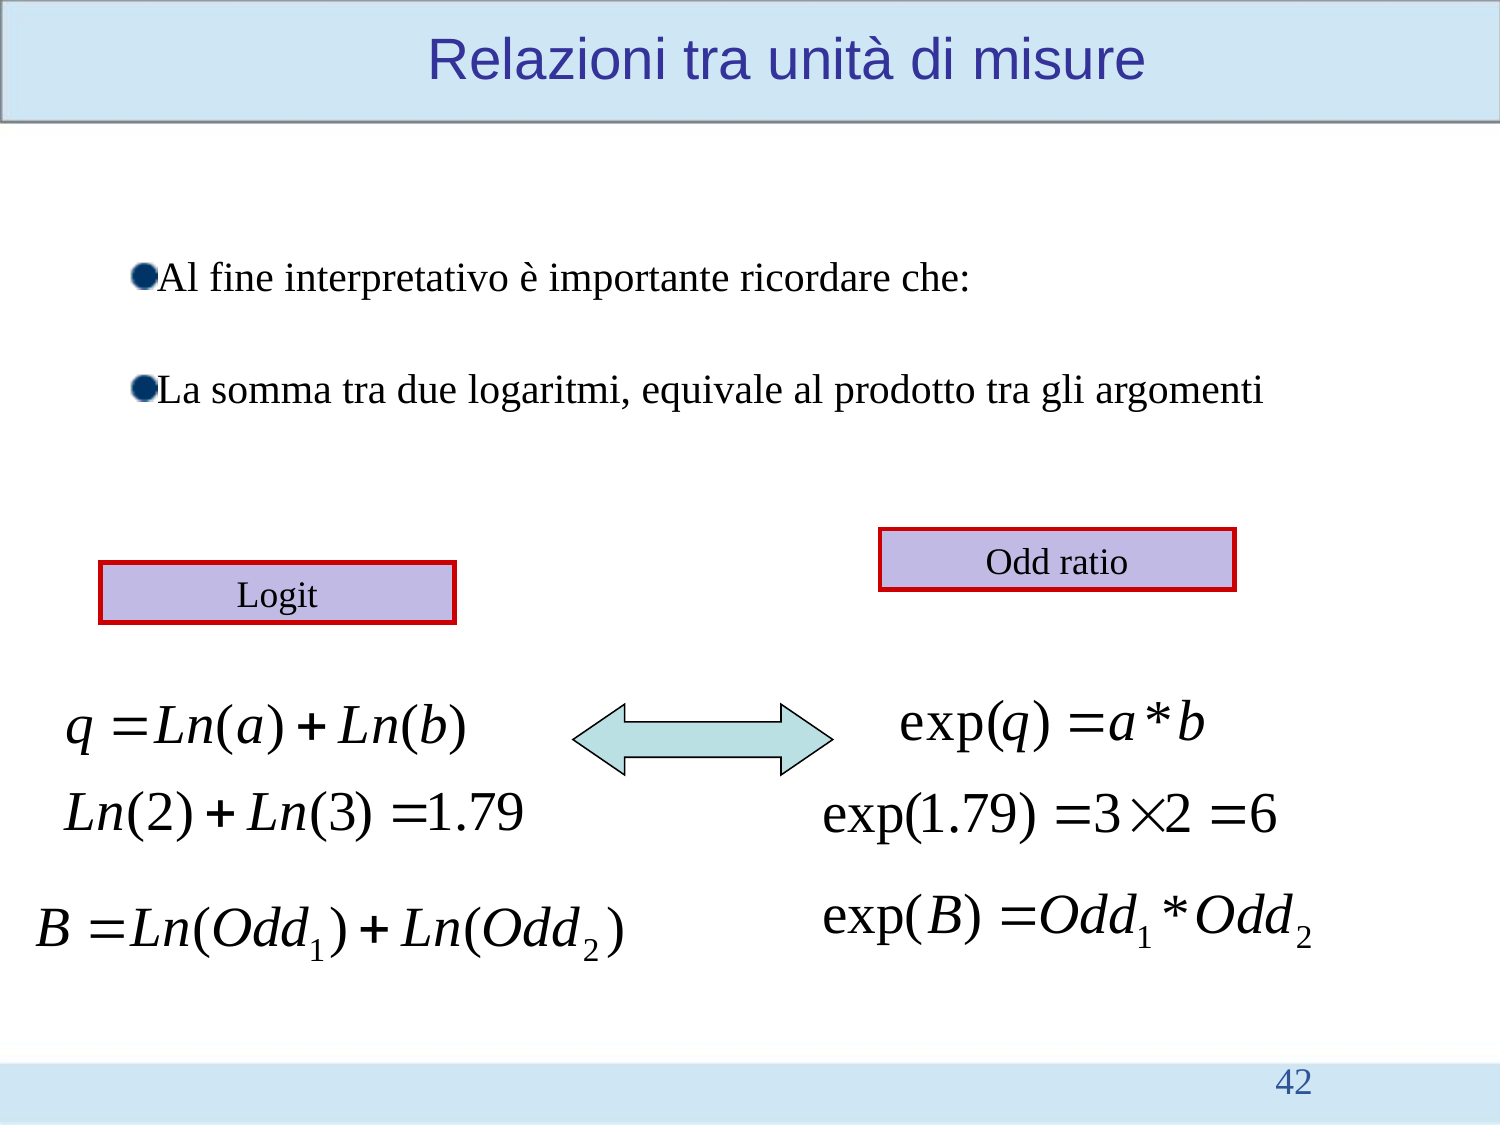

# Relazioni tra unità di misure
Al fine interpretativo è importante ricordare che:
La somma tra due logaritmi, equivale al prodotto tra gli argomenti
Odd ratio
Logit